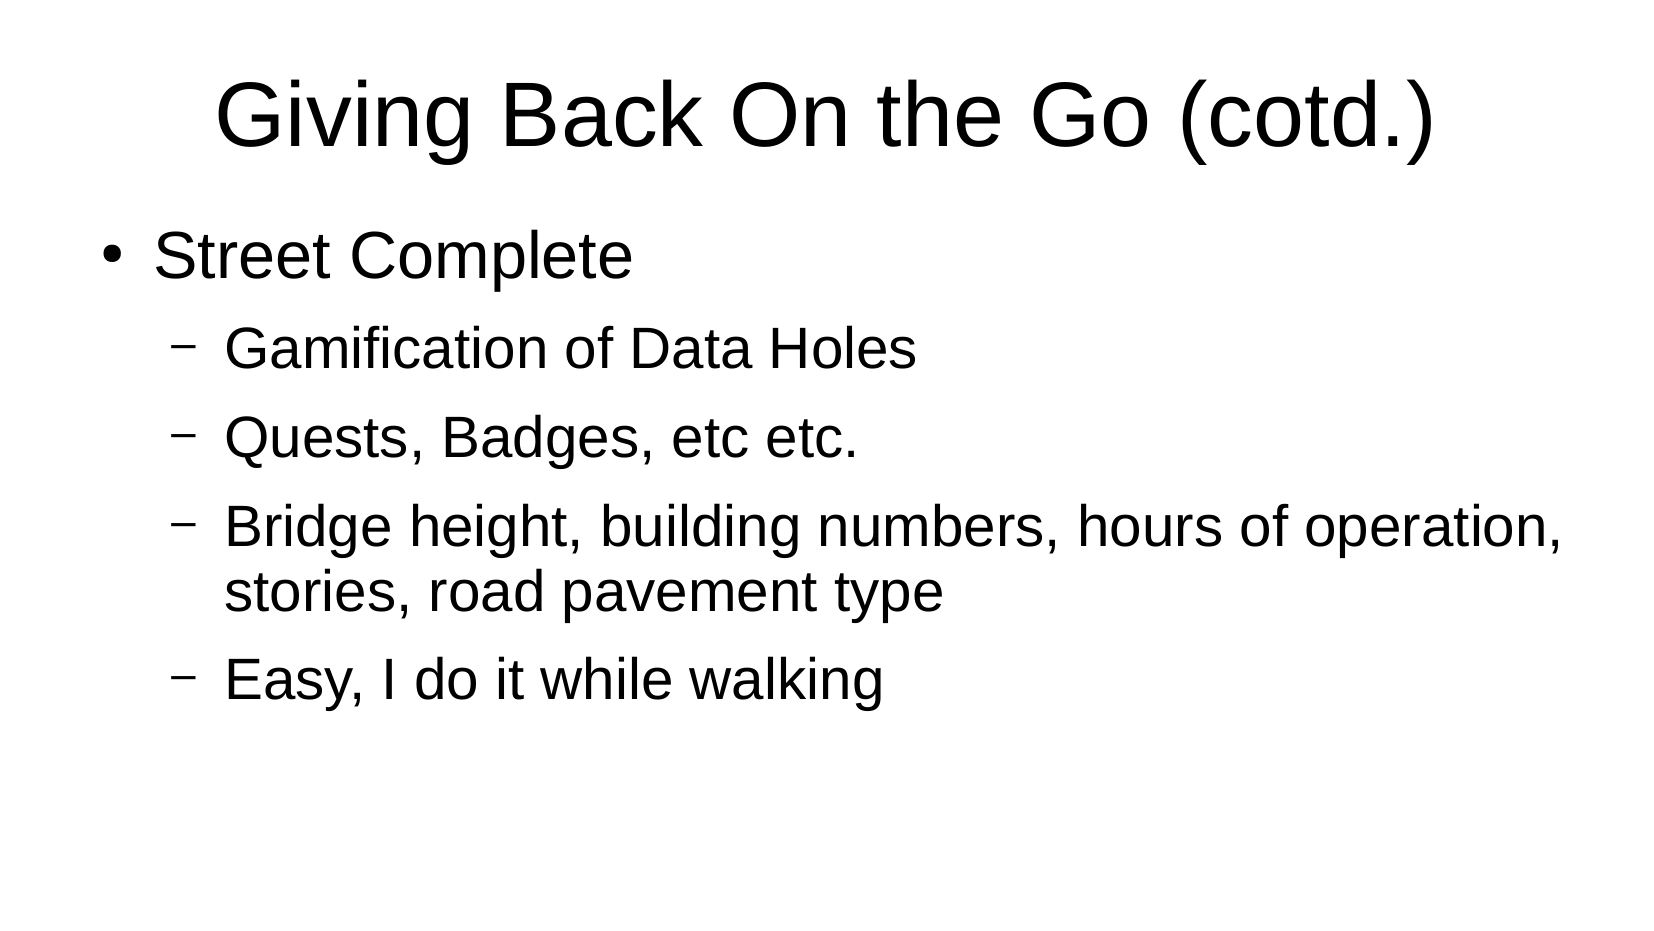

# Giving Back On the Go (cotd.)
Street Complete
Gamification of Data Holes
Quests, Badges, etc etc.
Bridge height, building numbers, hours of operation, stories, road pavement type
Easy, I do it while walking